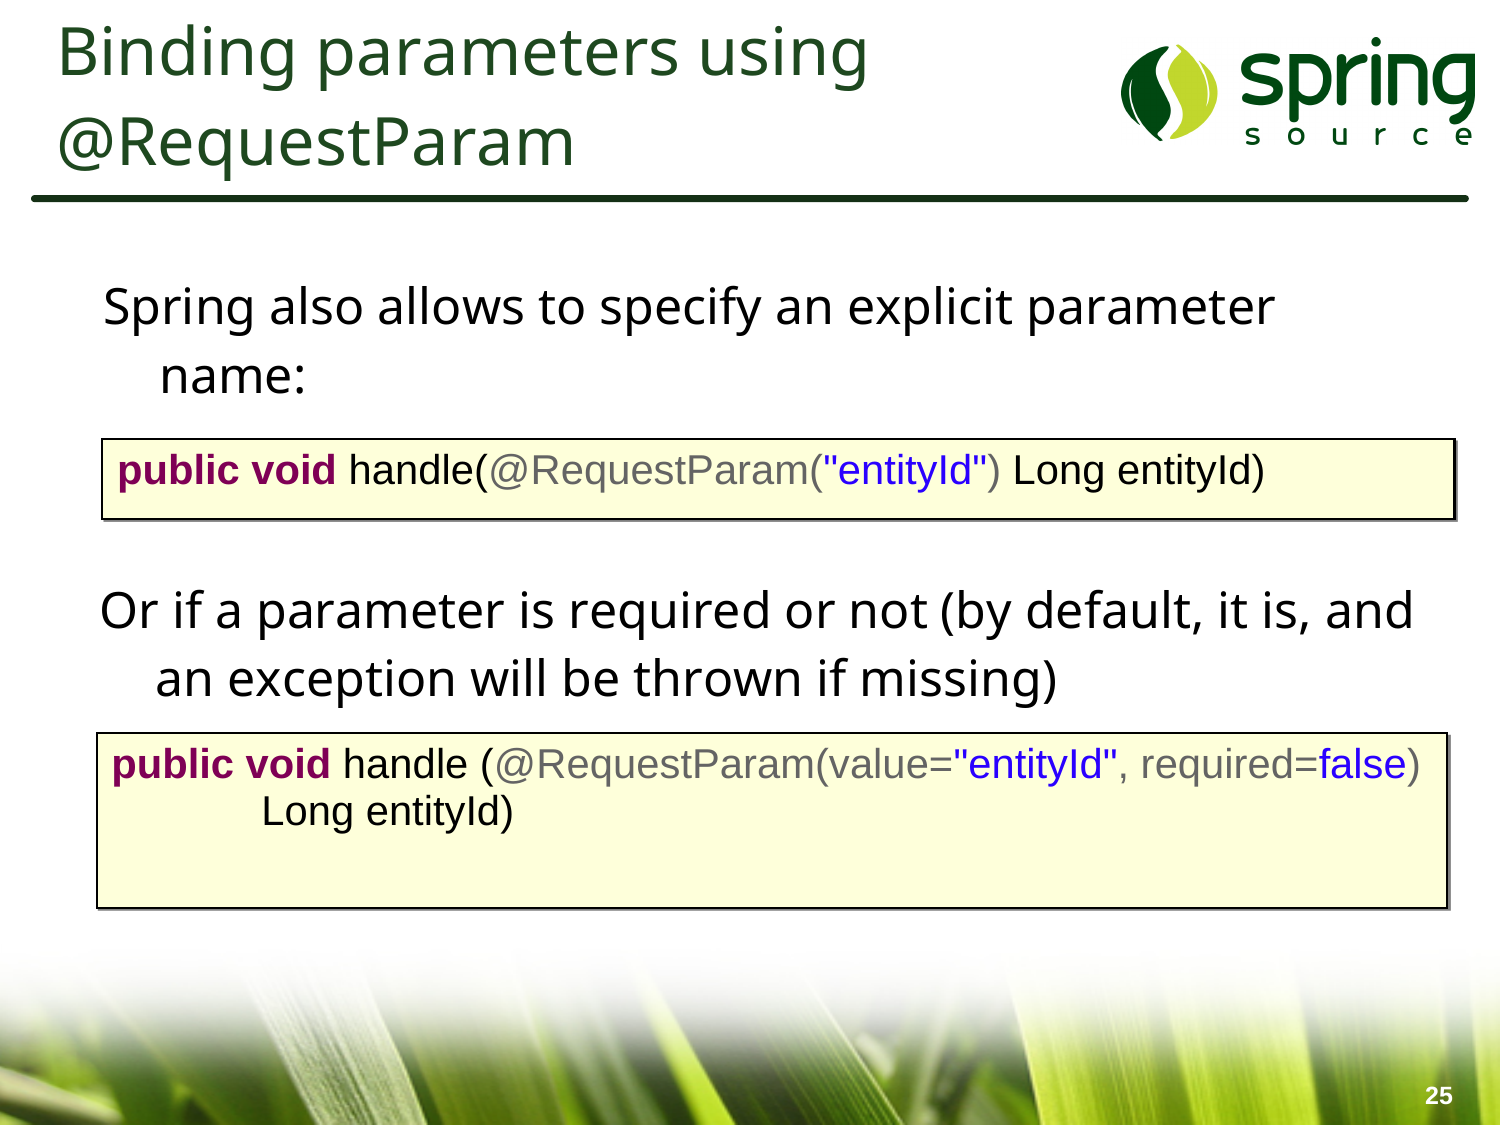

# Binding parameters using @RequestParam
Spring also allows to specify an explicit parameter name:
public void handle(@RequestParam("entityId") Long entityId)
Or if a parameter is required or not (by default, it is, and an exception will be thrown if missing)
public void handle (@RequestParam(value="entityId", required=false) 	Long entityId)